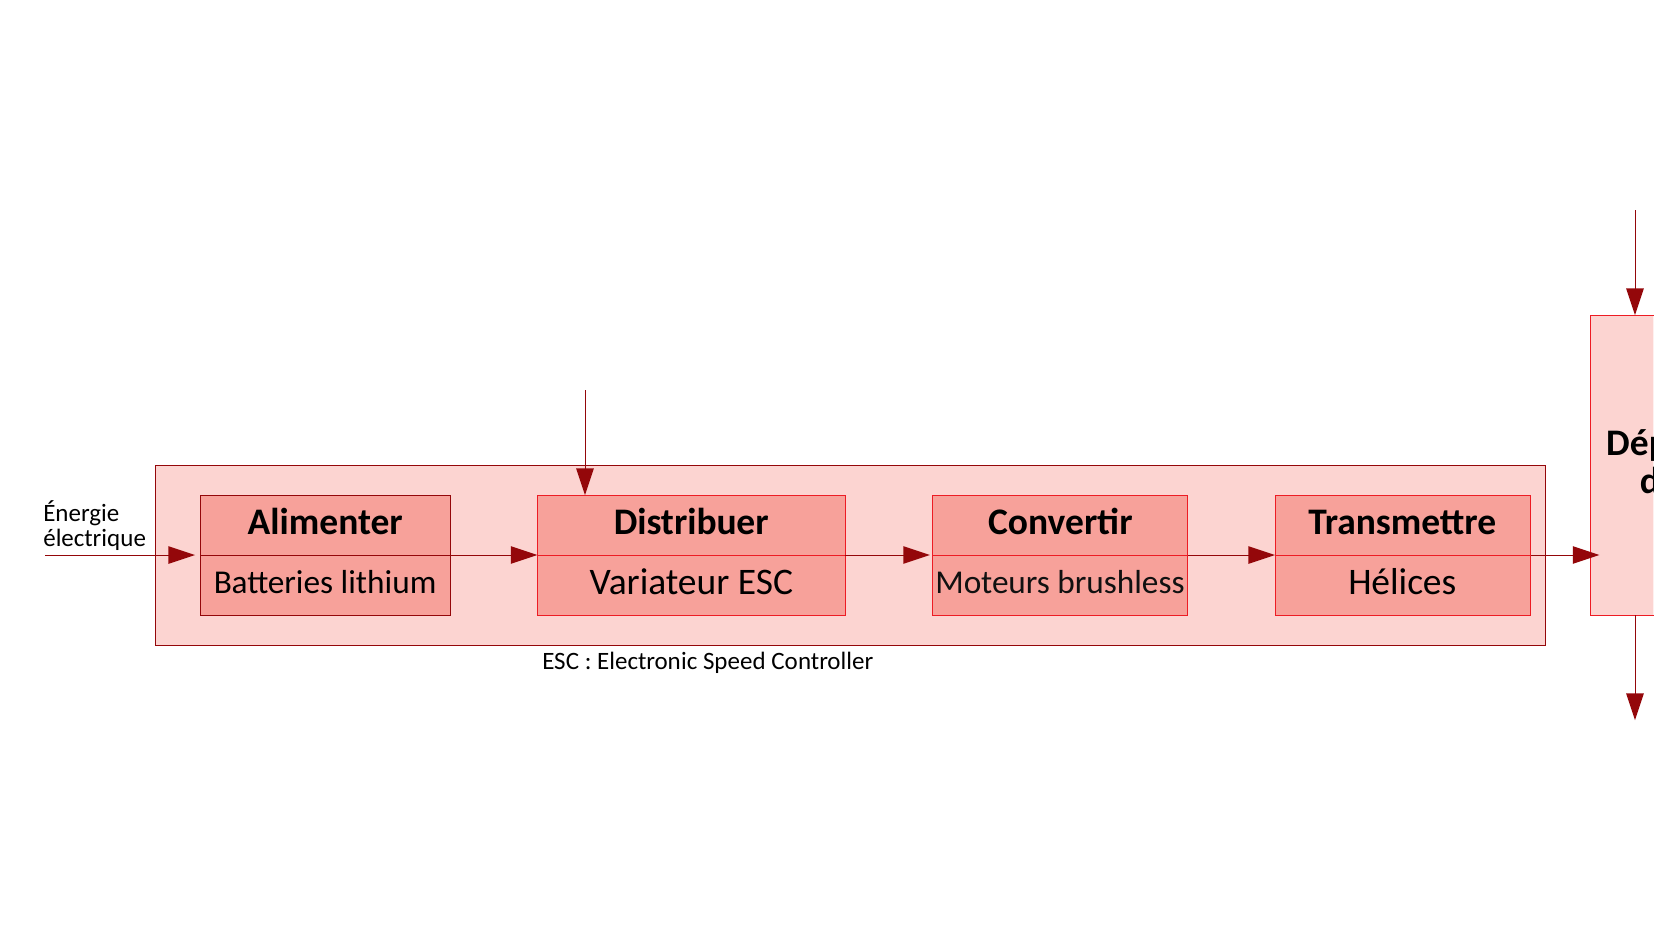

Position A
AGIR
Déplacement
du drone
Énergie
électrique
Alimenter
Batteries lithium
Distribuer
Variateur ESC
Convertir
Moteurs brushless
Transmettre
Hélices
Position B
ESC : Electronic Speed Controller